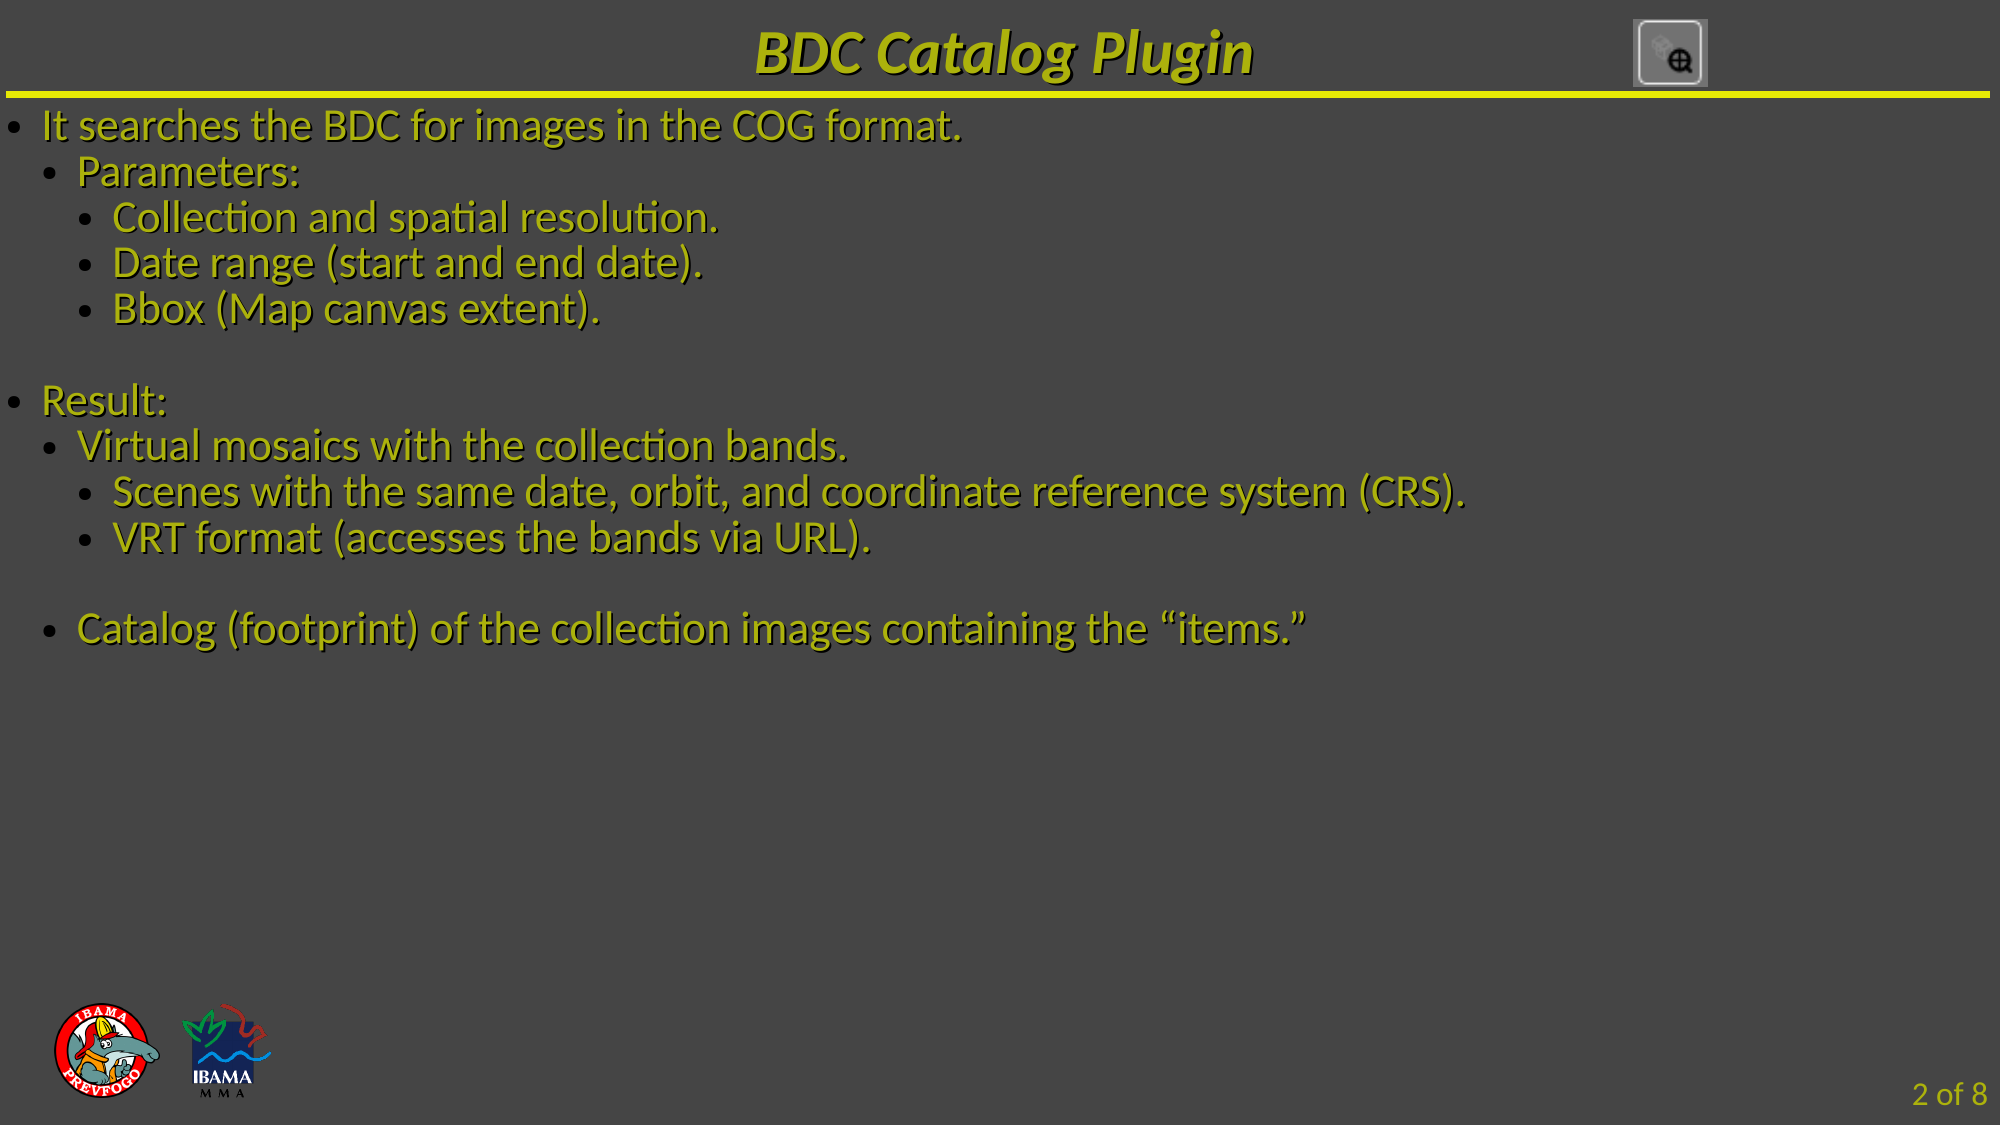

# BDC Catalog Plugin
It searches the BDC for images in the COG format.
Parameters:
Collection and spatial resolution.
Date range (start and end date).
Bbox (Map canvas extent).
Result:
Virtual mosaics with the collection bands.
Scenes with the same date, orbit, and coordinate reference system (CRS).
VRT format (accesses the bands via URL).
Catalog (footprint) of the collection images containing the “items.”
 of 8